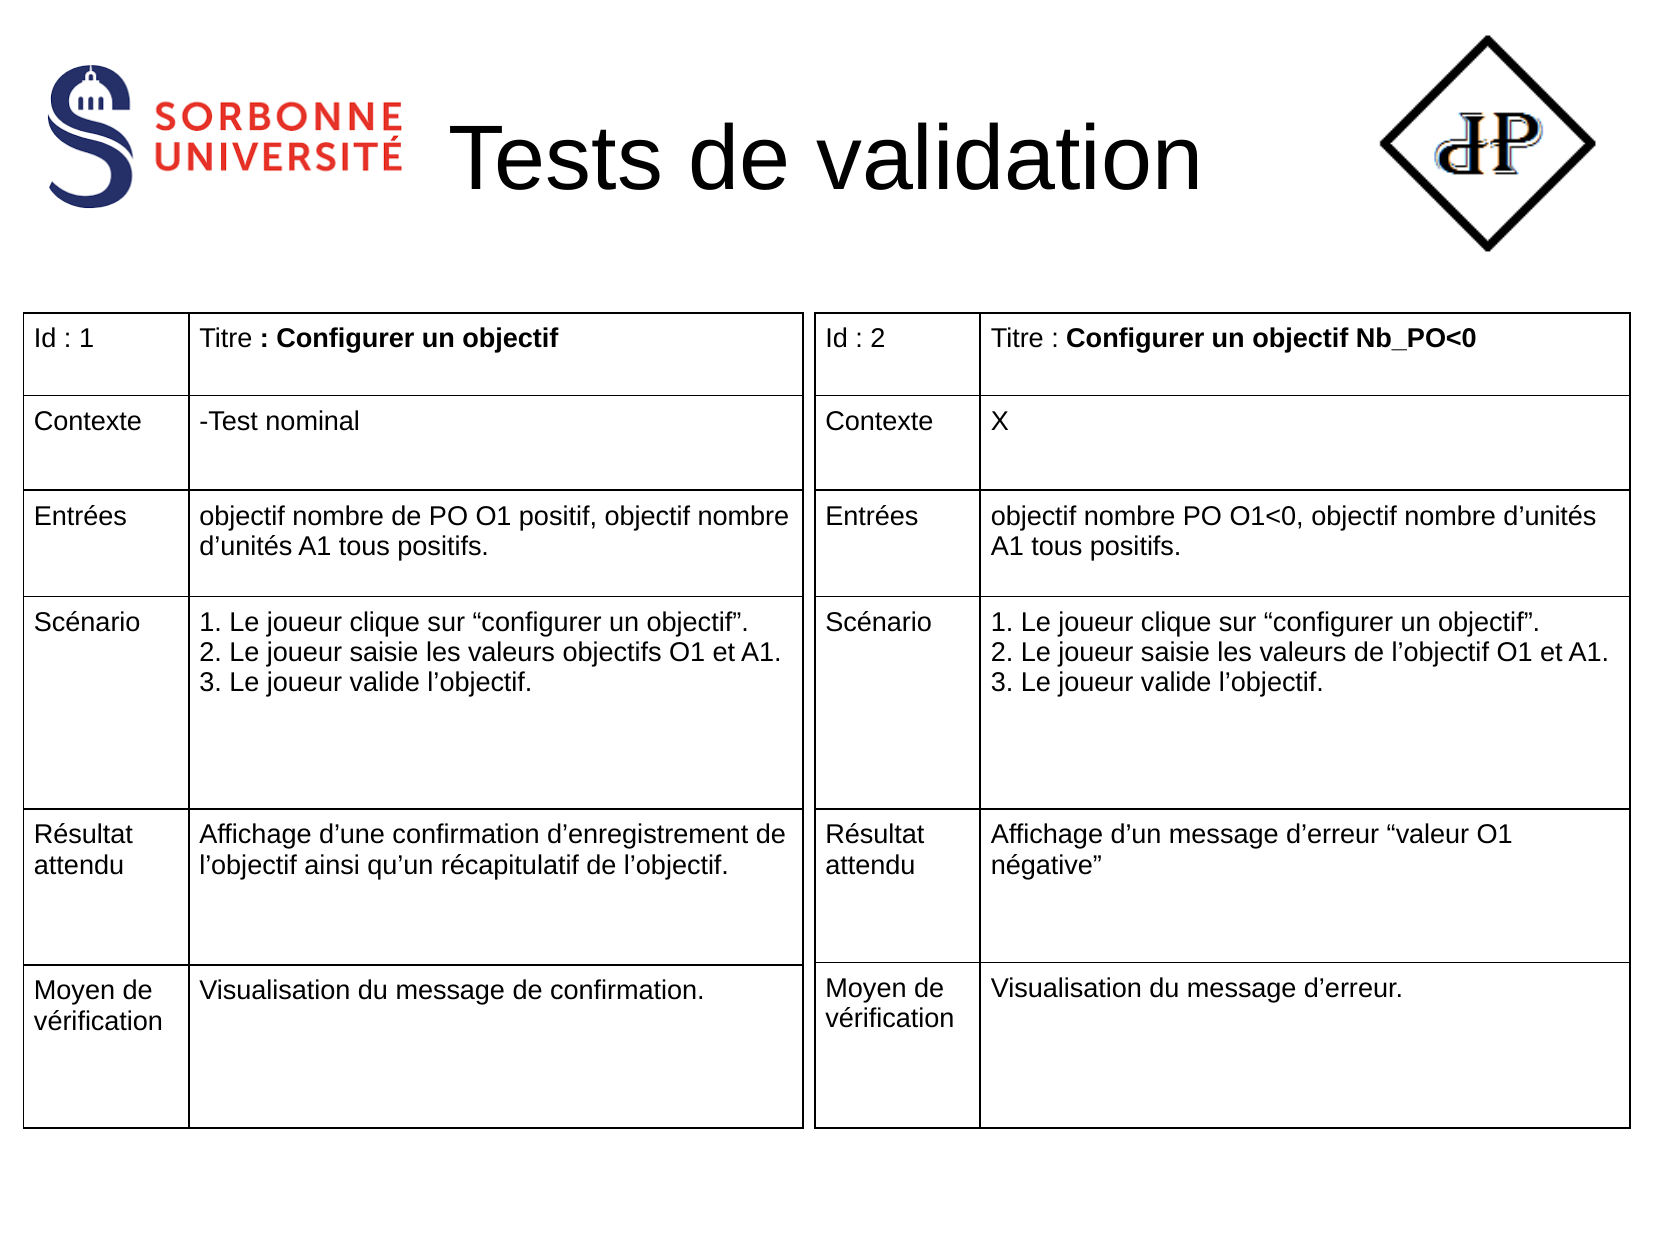

# Tests de validation
| Id : 1 | Titre : Configurer un objectif |
| --- | --- |
| Contexte | -Test nominal |
| Entrées | objectif nombre de PO O1 positif, objectif nombre d’unités A1 tous positifs. |
| Scénario | 1. Le joueur clique sur “configurer un objectif”. 2. Le joueur saisie les valeurs objectifs O1 et A1. 3. Le joueur valide l’objectif. |
| Résultat attendu | Affichage d’une confirmation d’enregistrement de l’objectif ainsi qu’un récapitulatif de l’objectif. |
| Moyen de vérification | Visualisation du message de confirmation. |
| Id : 2 | Titre : Configurer un objectif Nb\_PO<0 |
| --- | --- |
| Contexte | X |
| Entrées | objectif nombre PO O1<0, objectif nombre d’unités A1 tous positifs. |
| Scénario | 1. Le joueur clique sur “configurer un objectif”. 2. Le joueur saisie les valeurs de l’objectif O1 et A1. 3. Le joueur valide l’objectif. |
| Résultat attendu | Affichage d’un message d’erreur “valeur O1 négative” |
| Moyen de vérification | Visualisation du message d’erreur. |